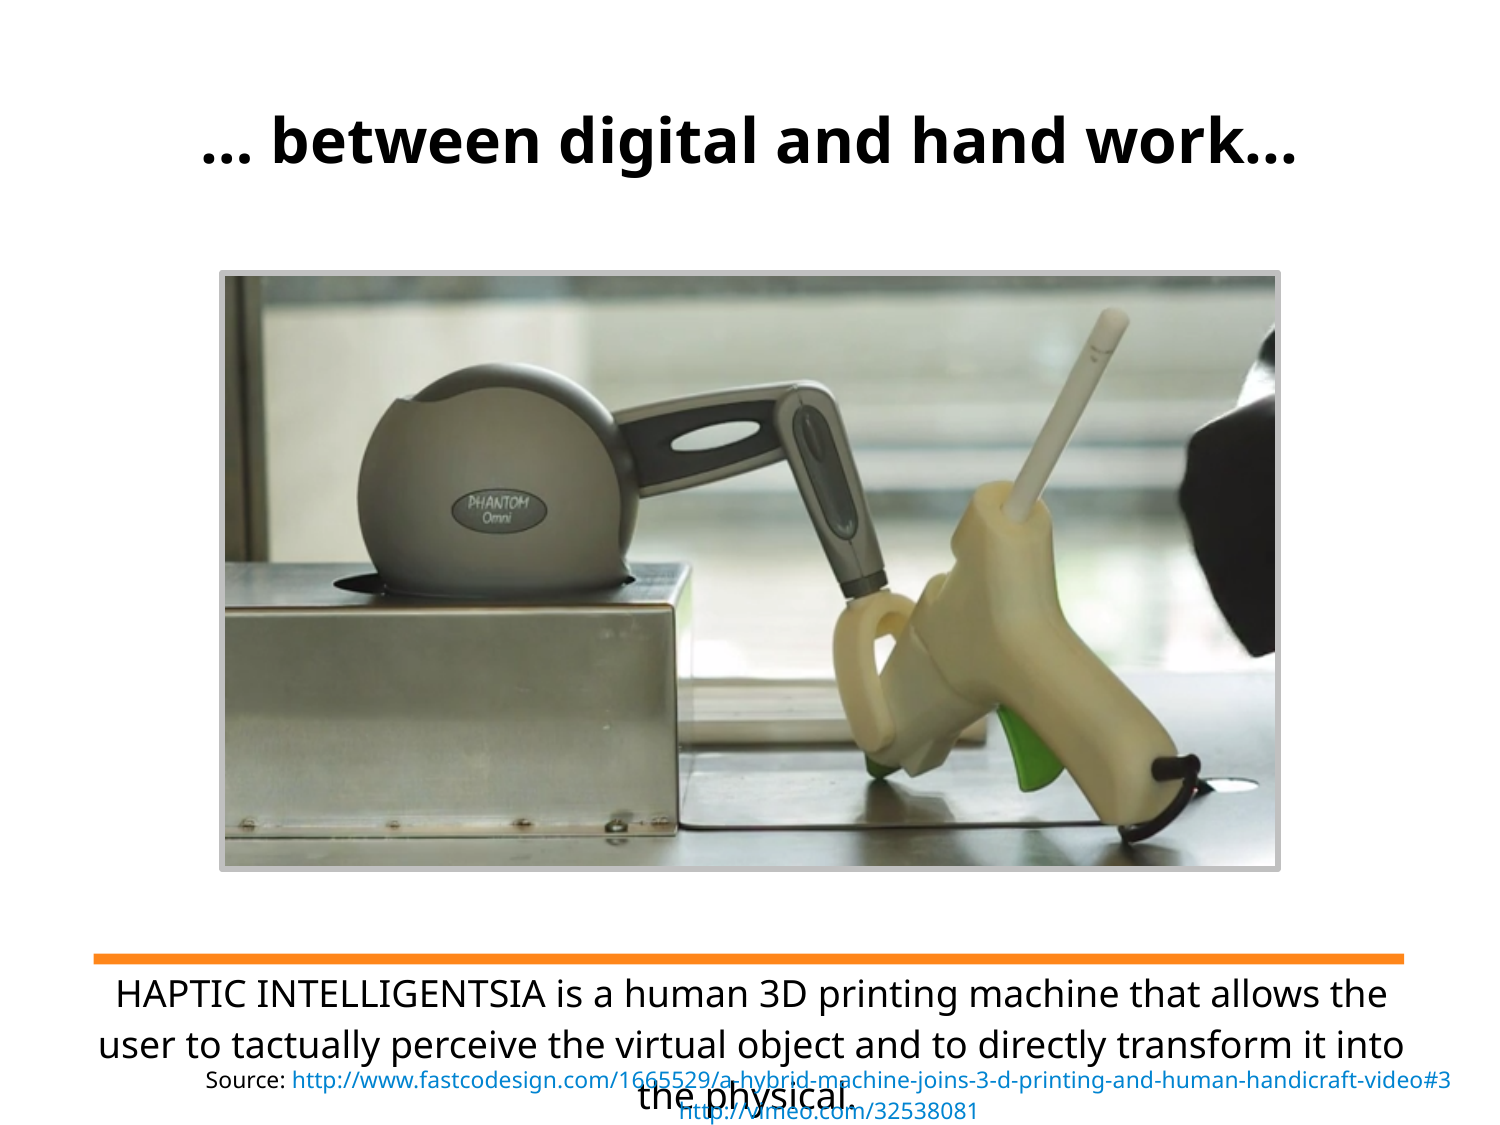

# … between digital and hand work...
HAPTIC INTELLIGENTSIA is a human 3D printing machine that allows the user to tactually perceive the virtual object and to directly transform it into the physical.
Source: http://www.fastcodesign.com/1665529/a-hybrid-machine-joins-3-d-printing-and-human-handicraft-video#3
http://vimeo.com/32538081